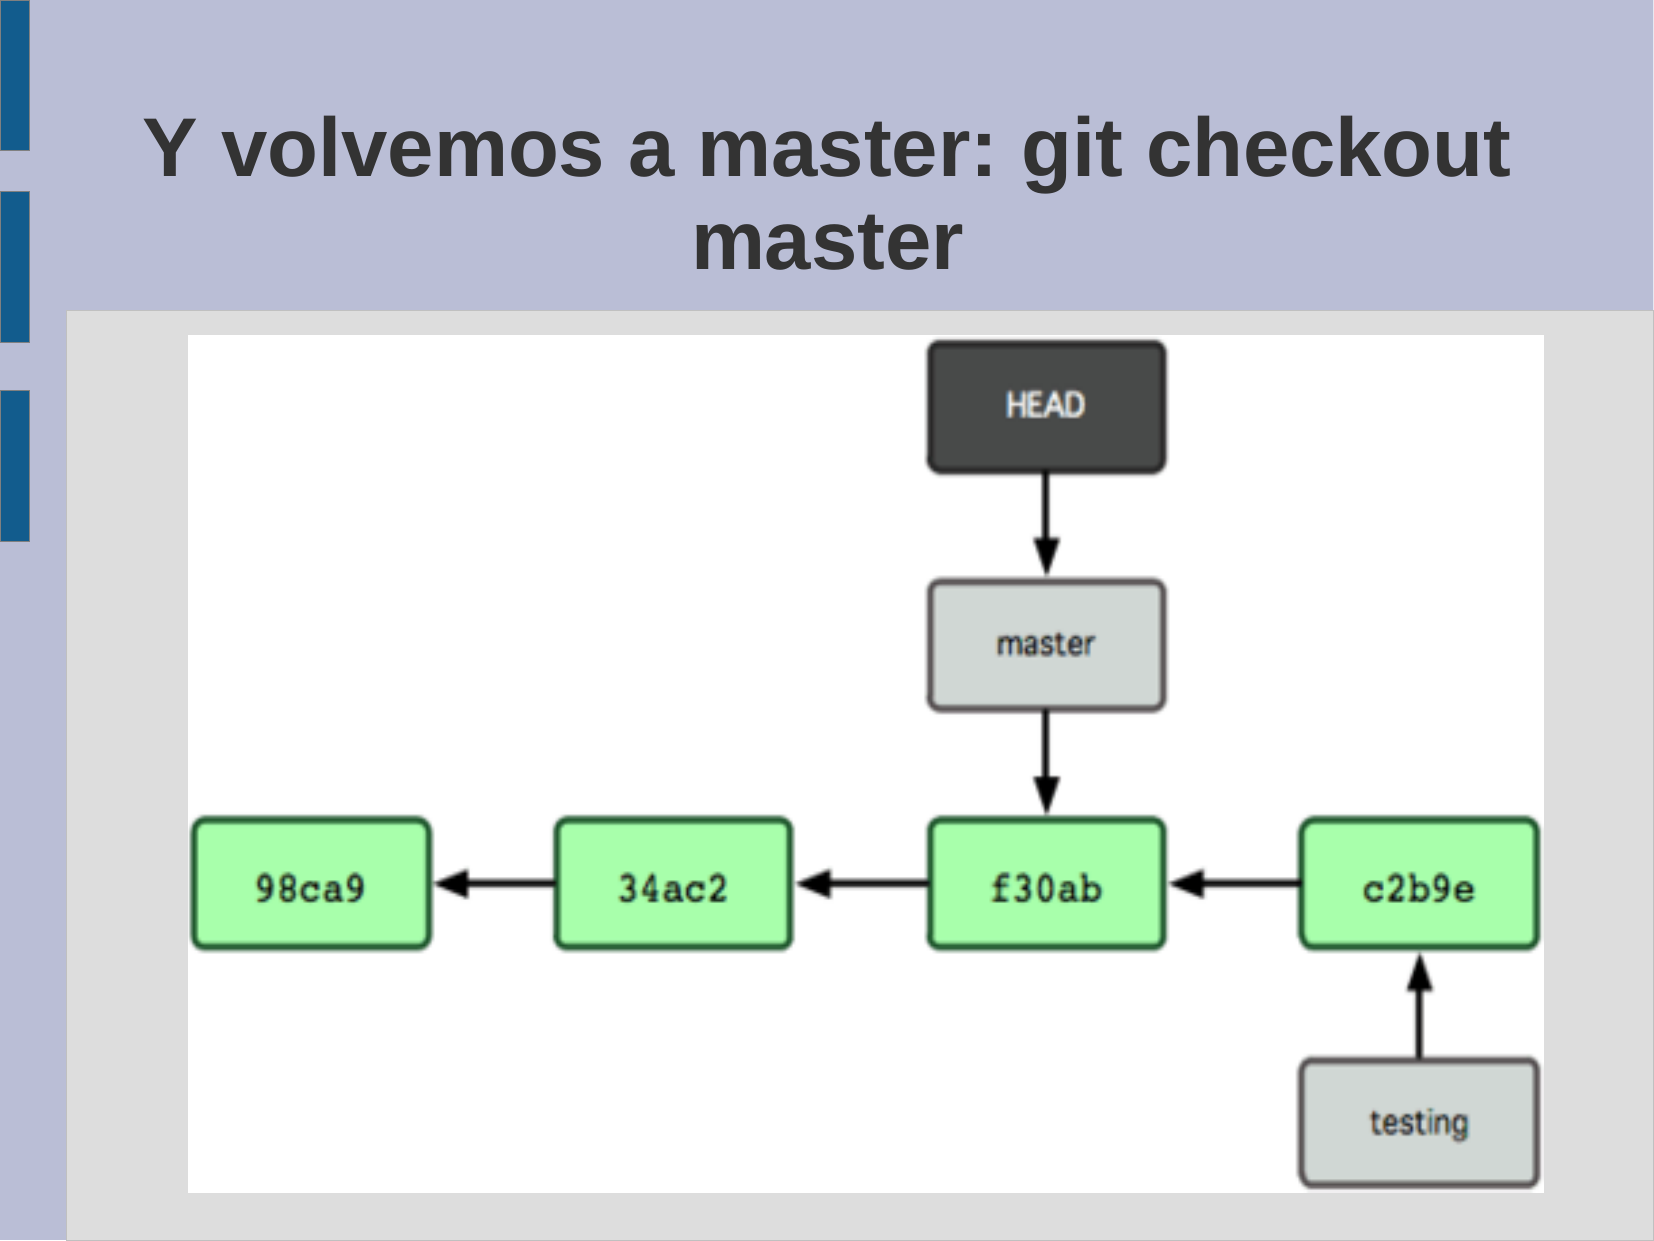

# Y volvemos a master: git checkout master